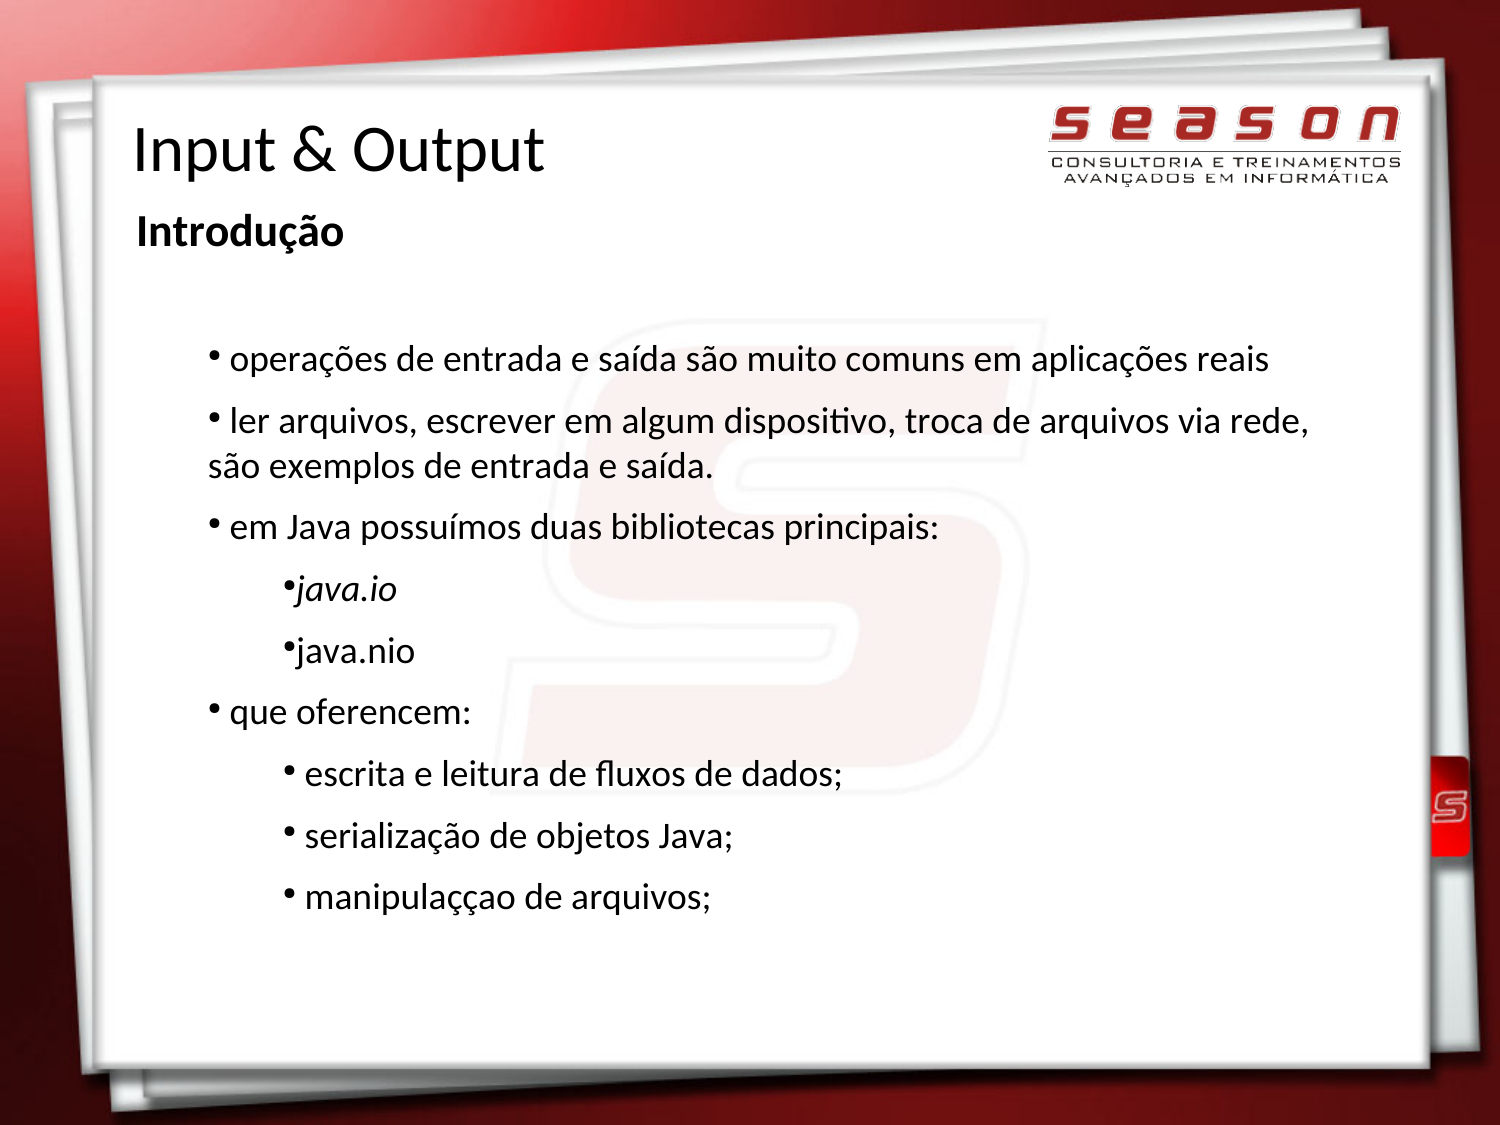

# Input & Output
Introdução
 operações de entrada e saída são muito comuns em aplicações reais
 ler arquivos, escrever em algum dispositivo, troca de arquivos via rede, são exemplos de entrada e saída.
 em Java possuímos duas bibliotecas principais:
java.io
java.nio
 que oferencem:
 escrita e leitura de fluxos de dados;
 serialização de objetos Java;
 manipulaççao de arquivos;